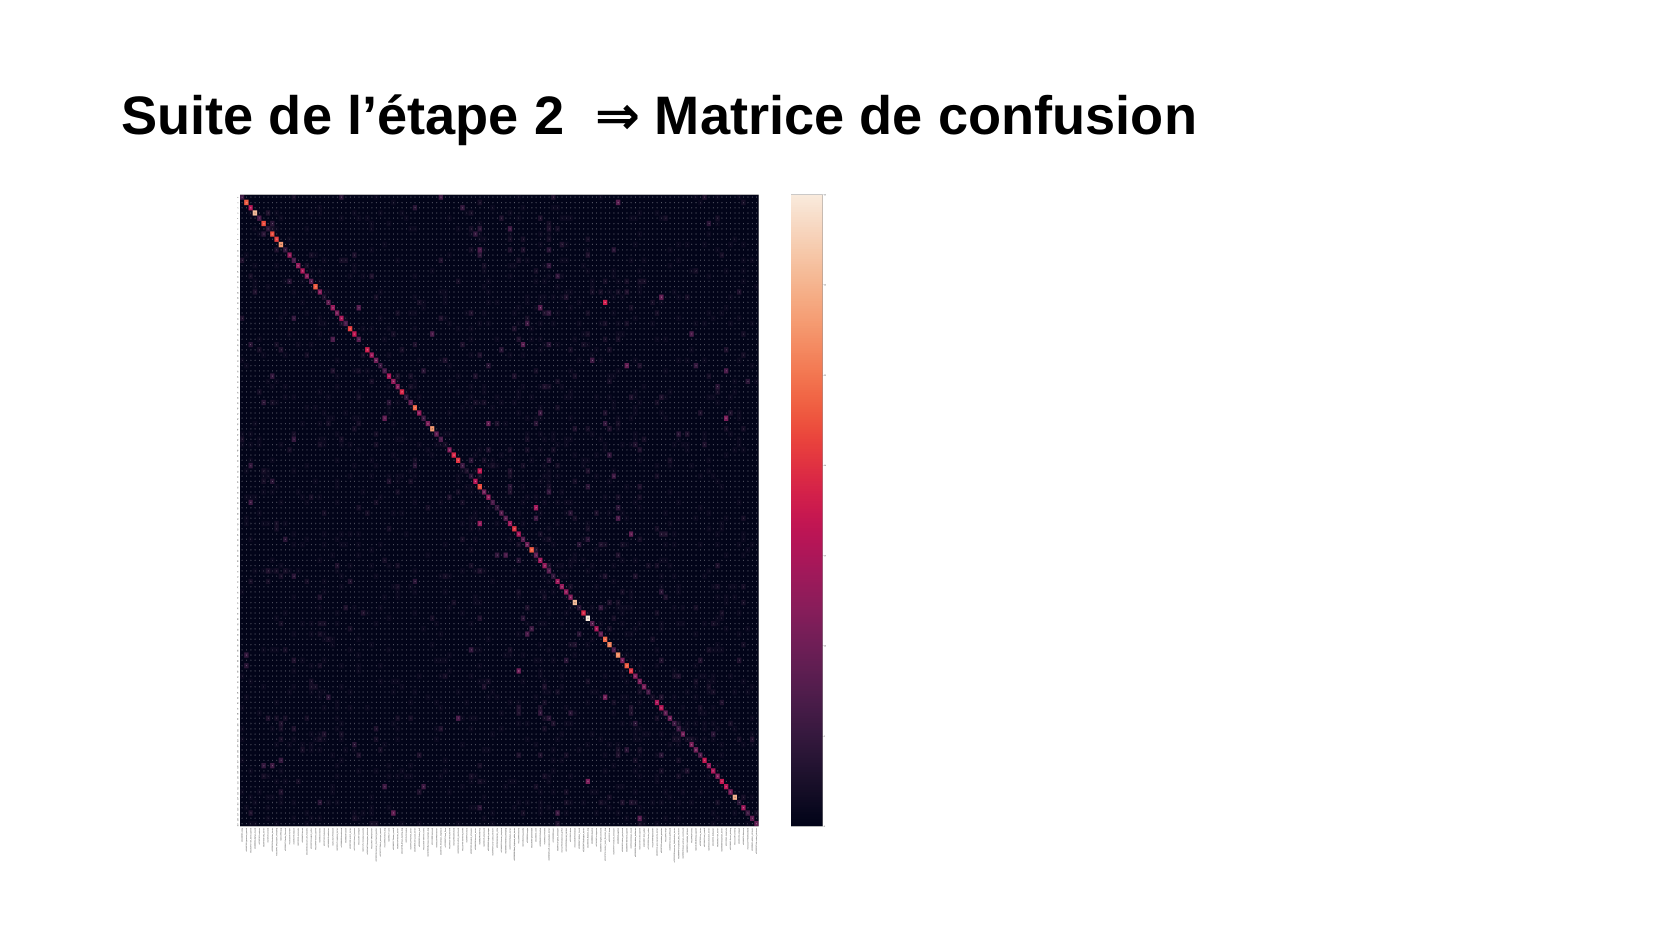

Suite de l’étape 2 ⇒ Matrice de confusion